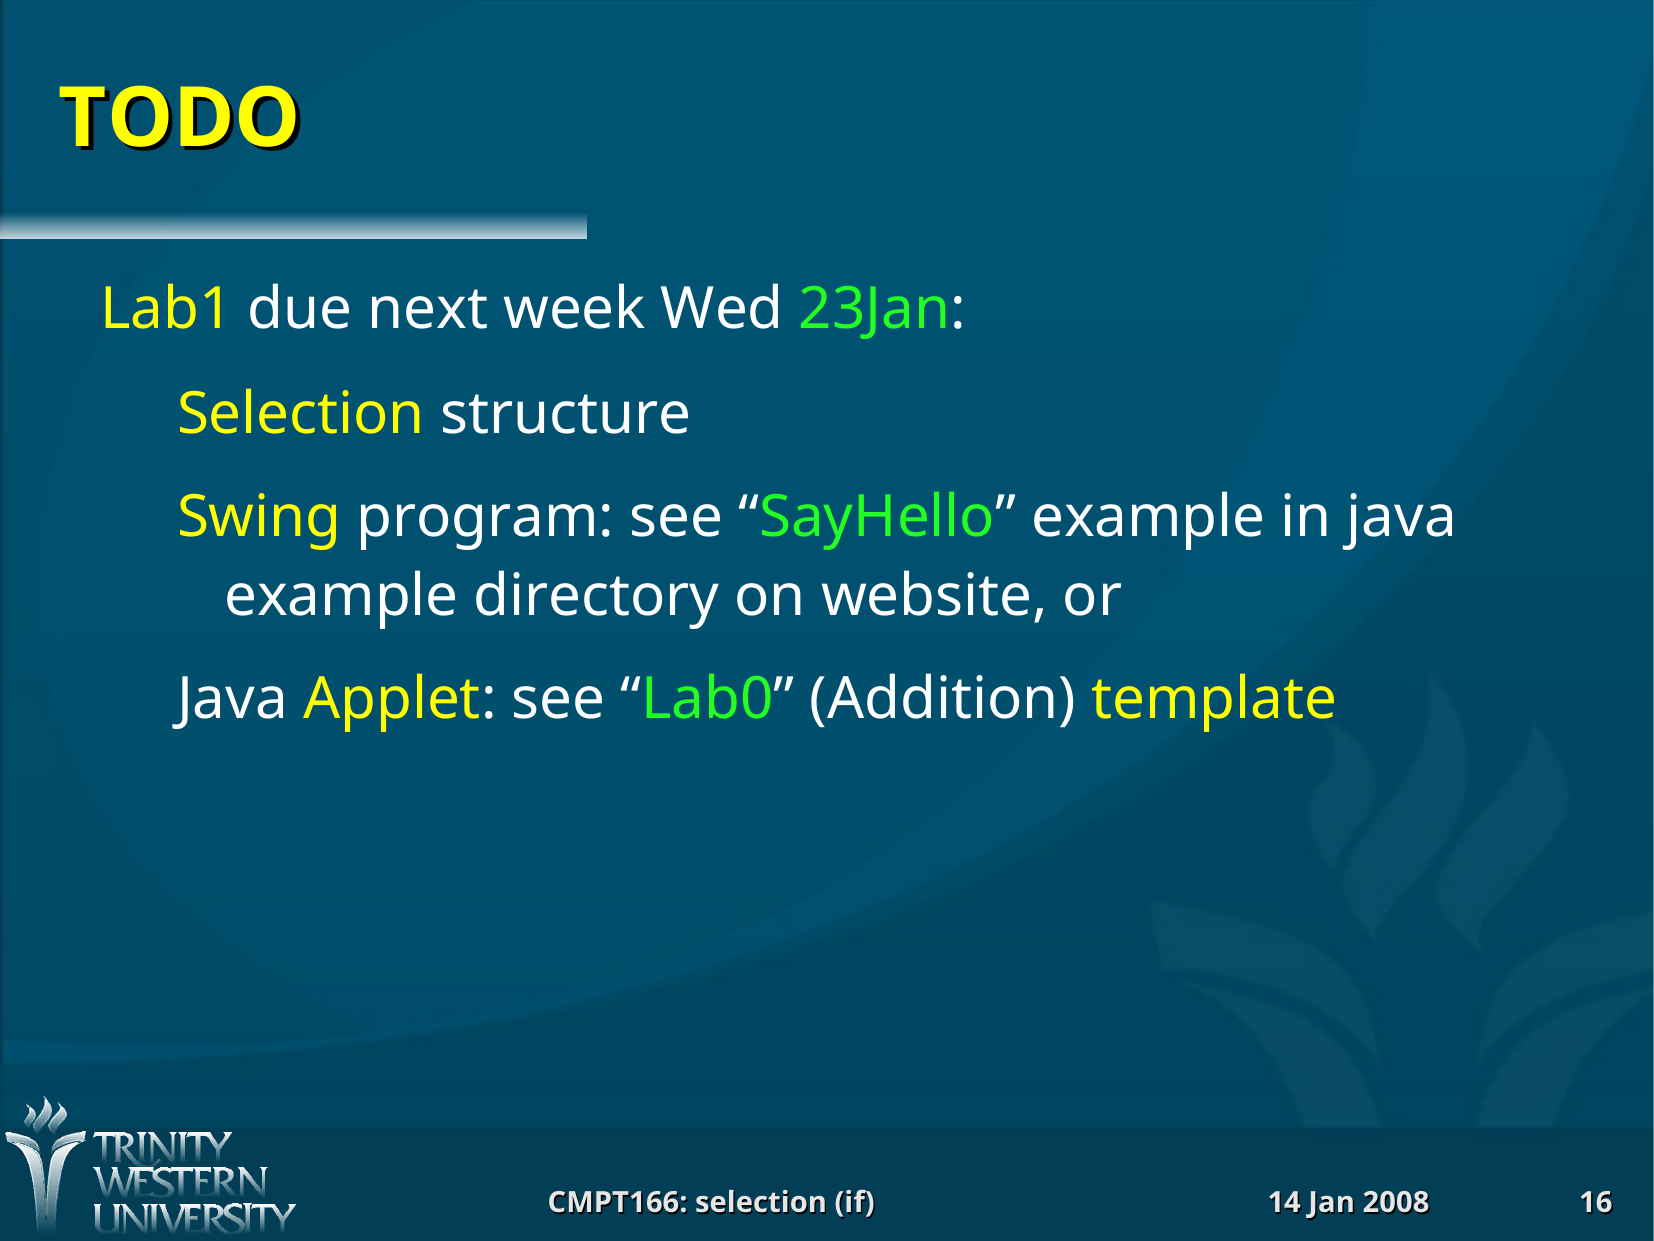

# TODO
Lab1 due next week Wed 23Jan:
Selection structure
Swing program: see “SayHello” example in java example directory on website, or
Java Applet: see “Lab0” (Addition) template
CMPT166: selection (if)
14 Jan 2008
16